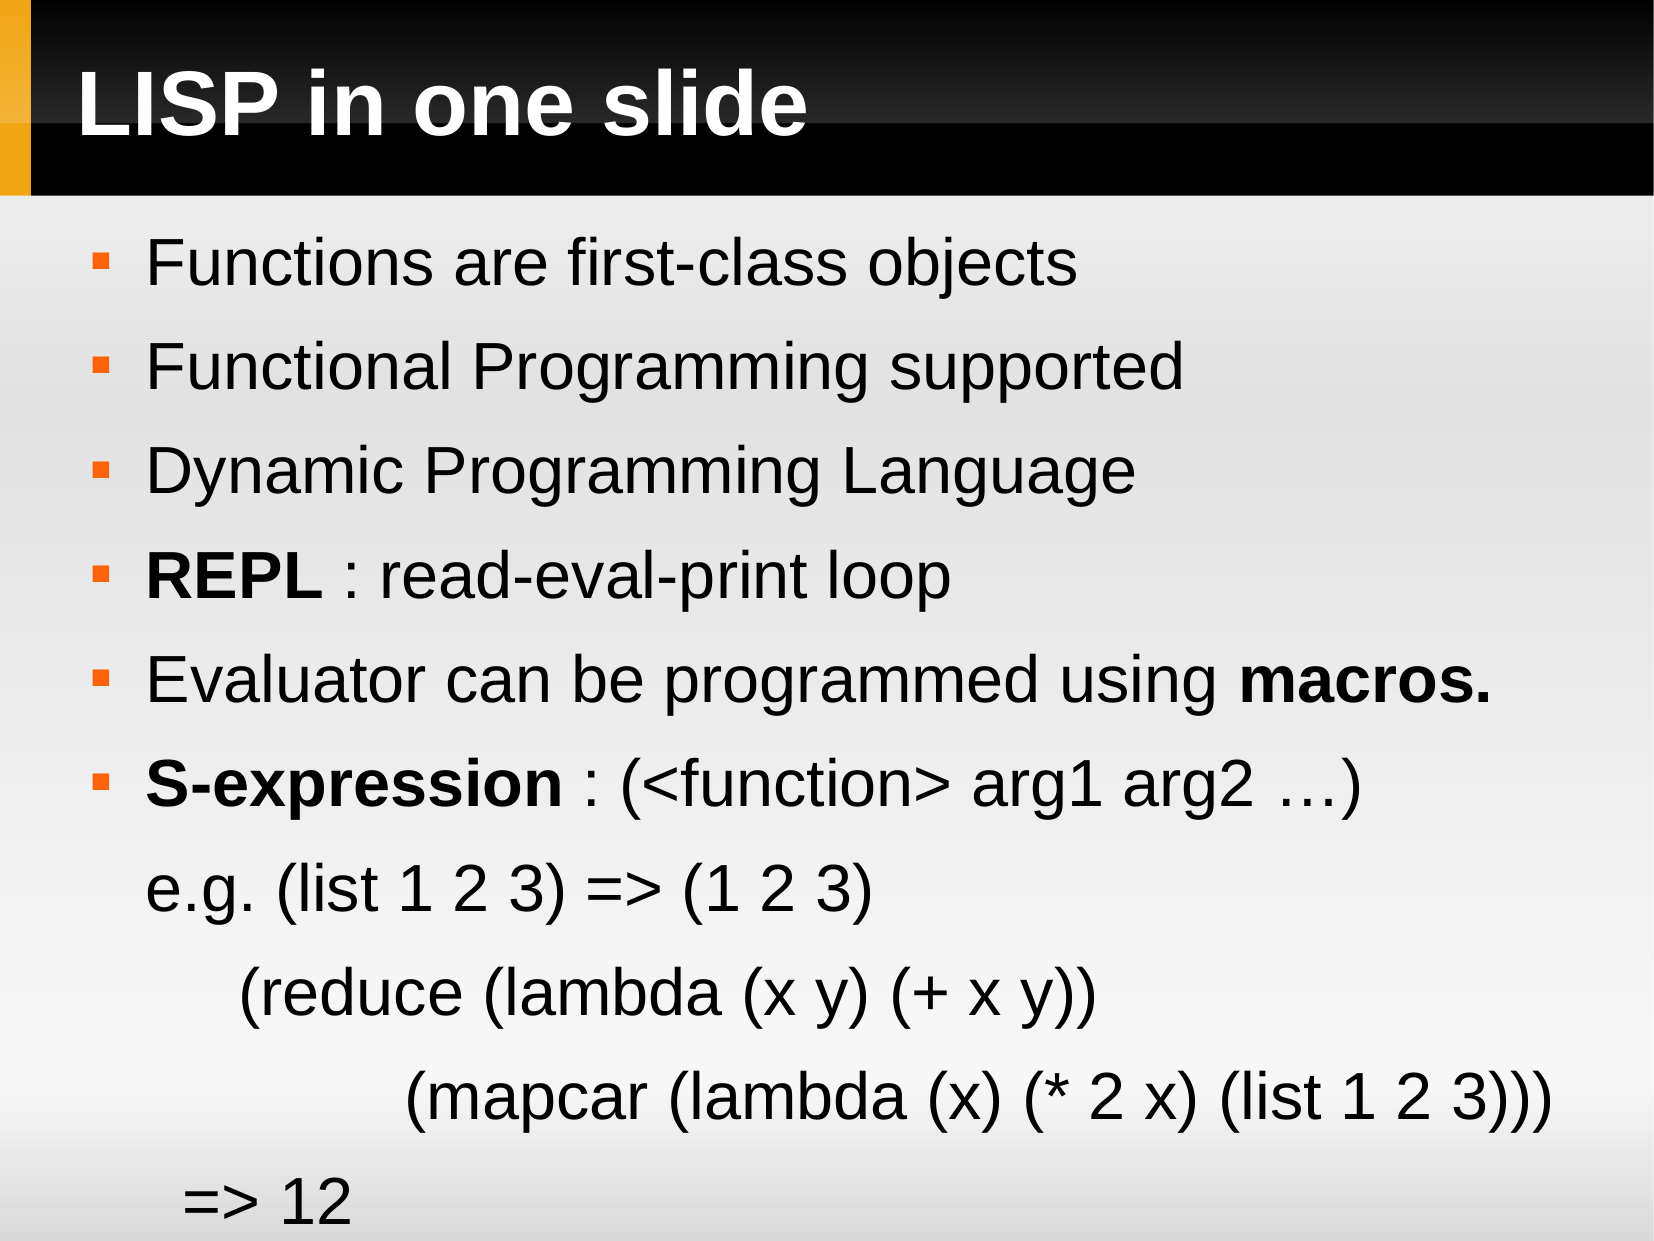

# LISP in one slide
Functions are first-class objects
Functional Programming supported
Dynamic Programming Language
REPL : read-eval-print loop
Evaluator can be programmed using macros.
S-expression : (<function> arg1 arg2 …)
e.g. (list 1 2 3) => (1 2 3)
 (reduce (lambda (x y) (+ x y))
 (mapcar (lambda (x) (* 2 x) (list 1 2 3)))
 => 12